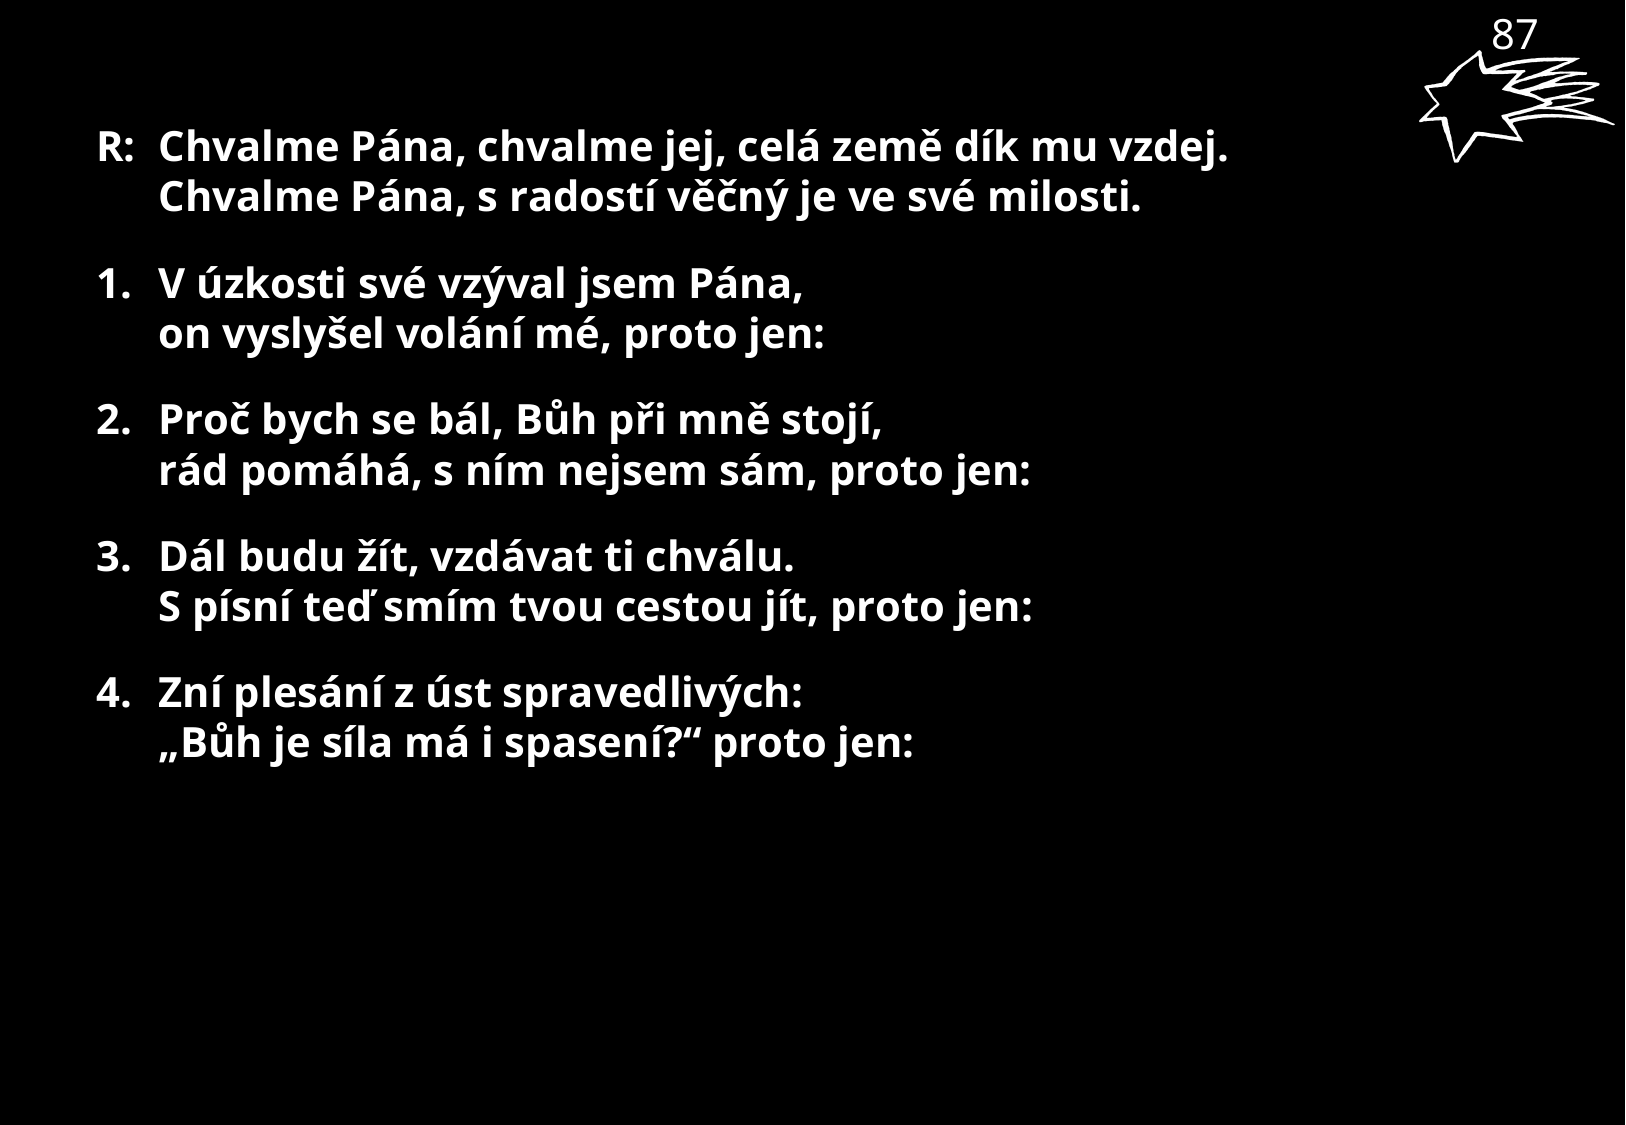

87
# R: 	Chvalme Pána, chvalme jej, celá země dík mu vzdej. Chvalme Pána, s radostí věčný je ve své milosti.
V úzkosti své vzýval jsem Pána,
on vyslyšel volání mé, proto jen:
Proč bych se bál, Bůh při mně stojí,
rád pomáhá, s ním nejsem sám, proto jen:
Dál budu žít, vzdávat ti chválu.
S písní teď smím tvou cestou jít, proto jen:
Zní plesání z úst spravedlivých:
„Bůh je síla má i spasení?“ proto jen: